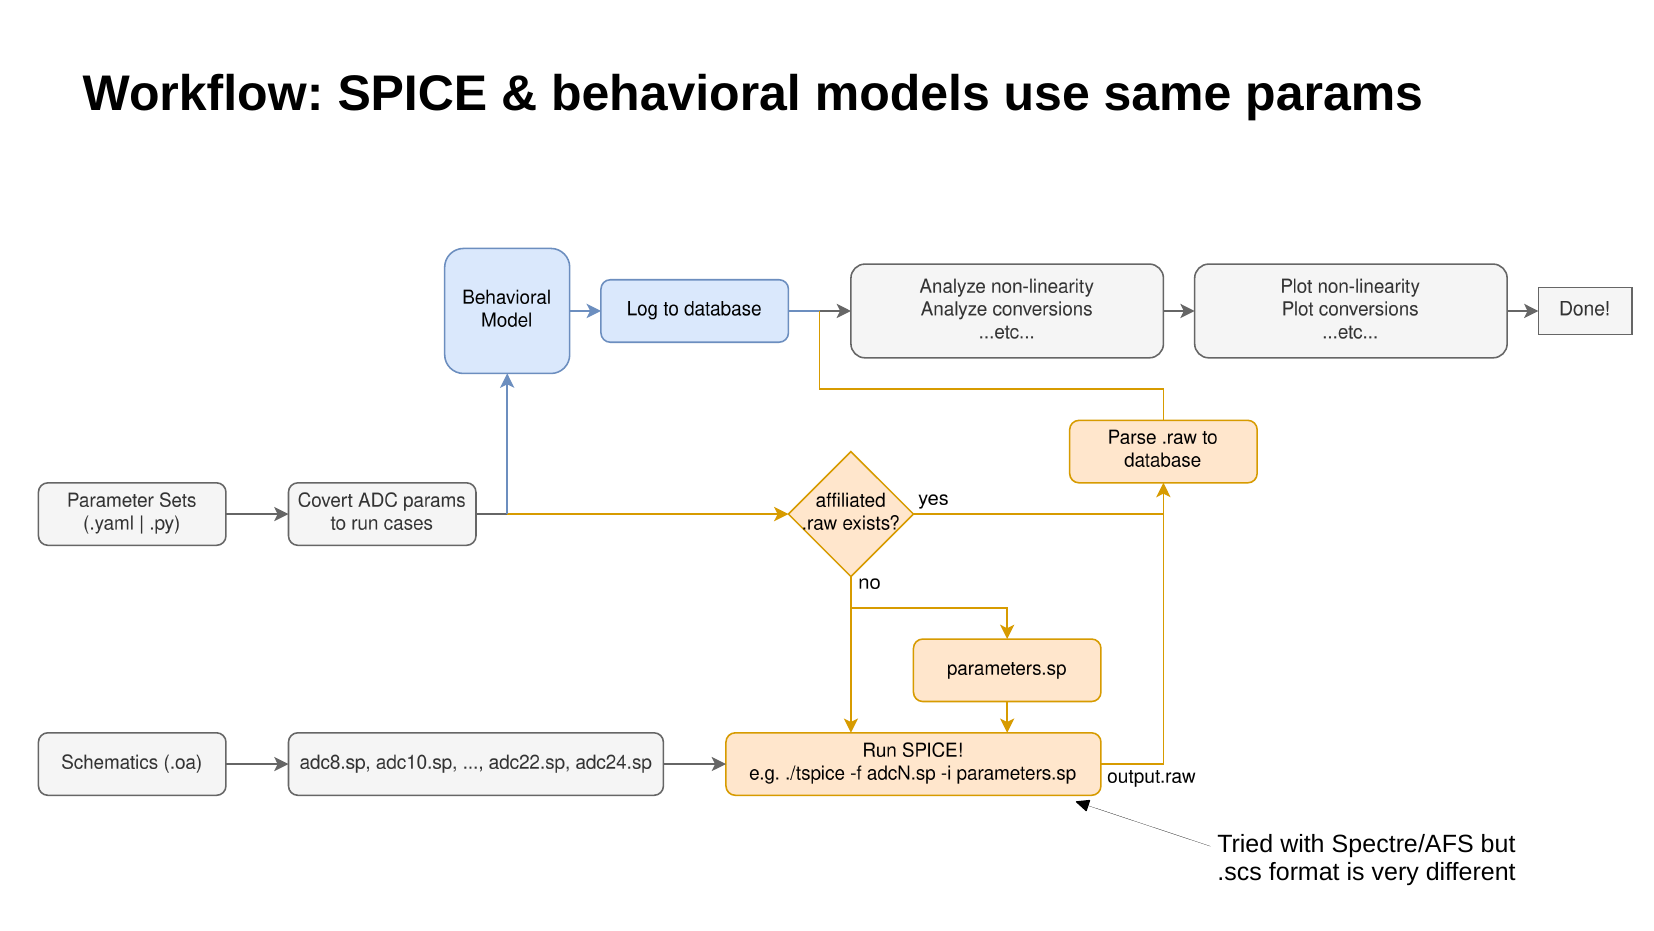

# Workflow: SPICE & behavioral models use same params
Tried with Spectre/AFS but
.scs format is very different